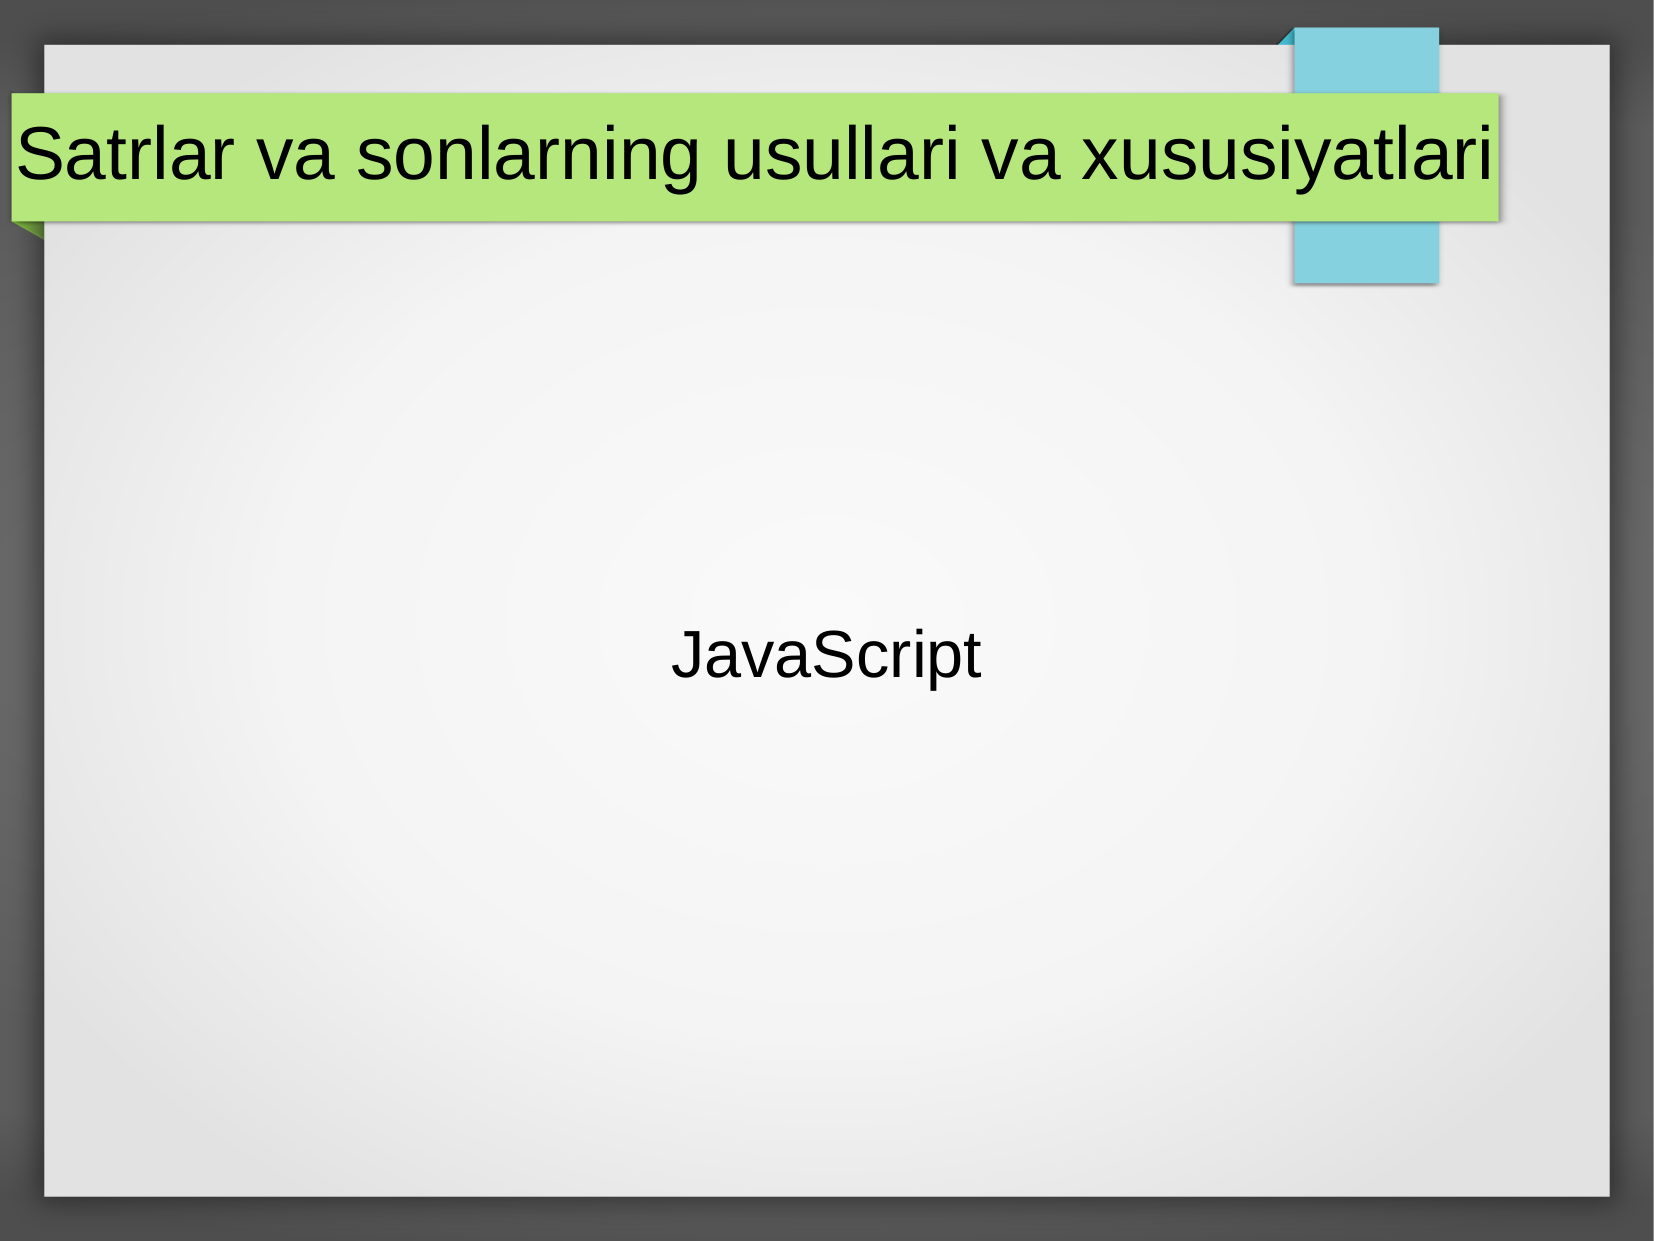

# Satrlar va sonlarning usullari va xususiyatlari
JavaScript